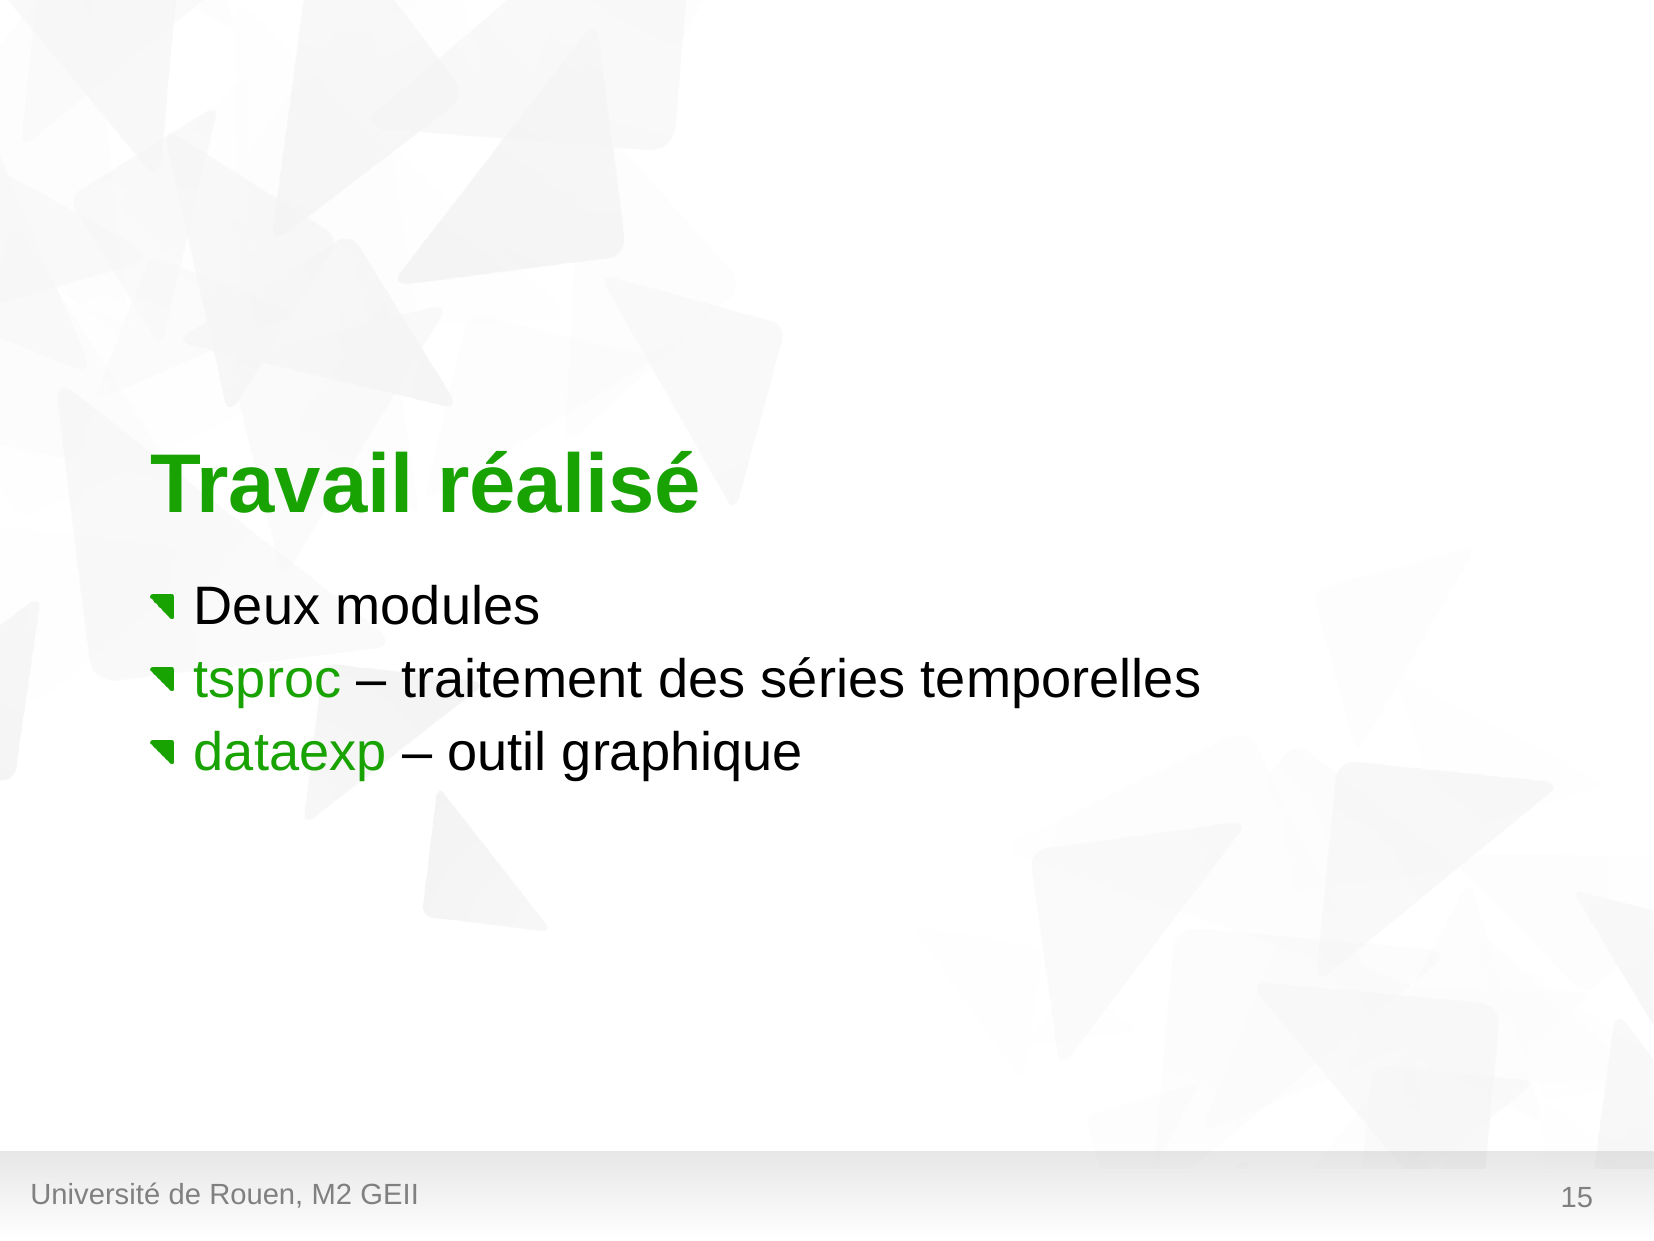

# Travail réalisé
Deux modules
tsproc – traitement des séries temporelles
dataexp – outil graphique
Université de Rouen, M2 GEII
15